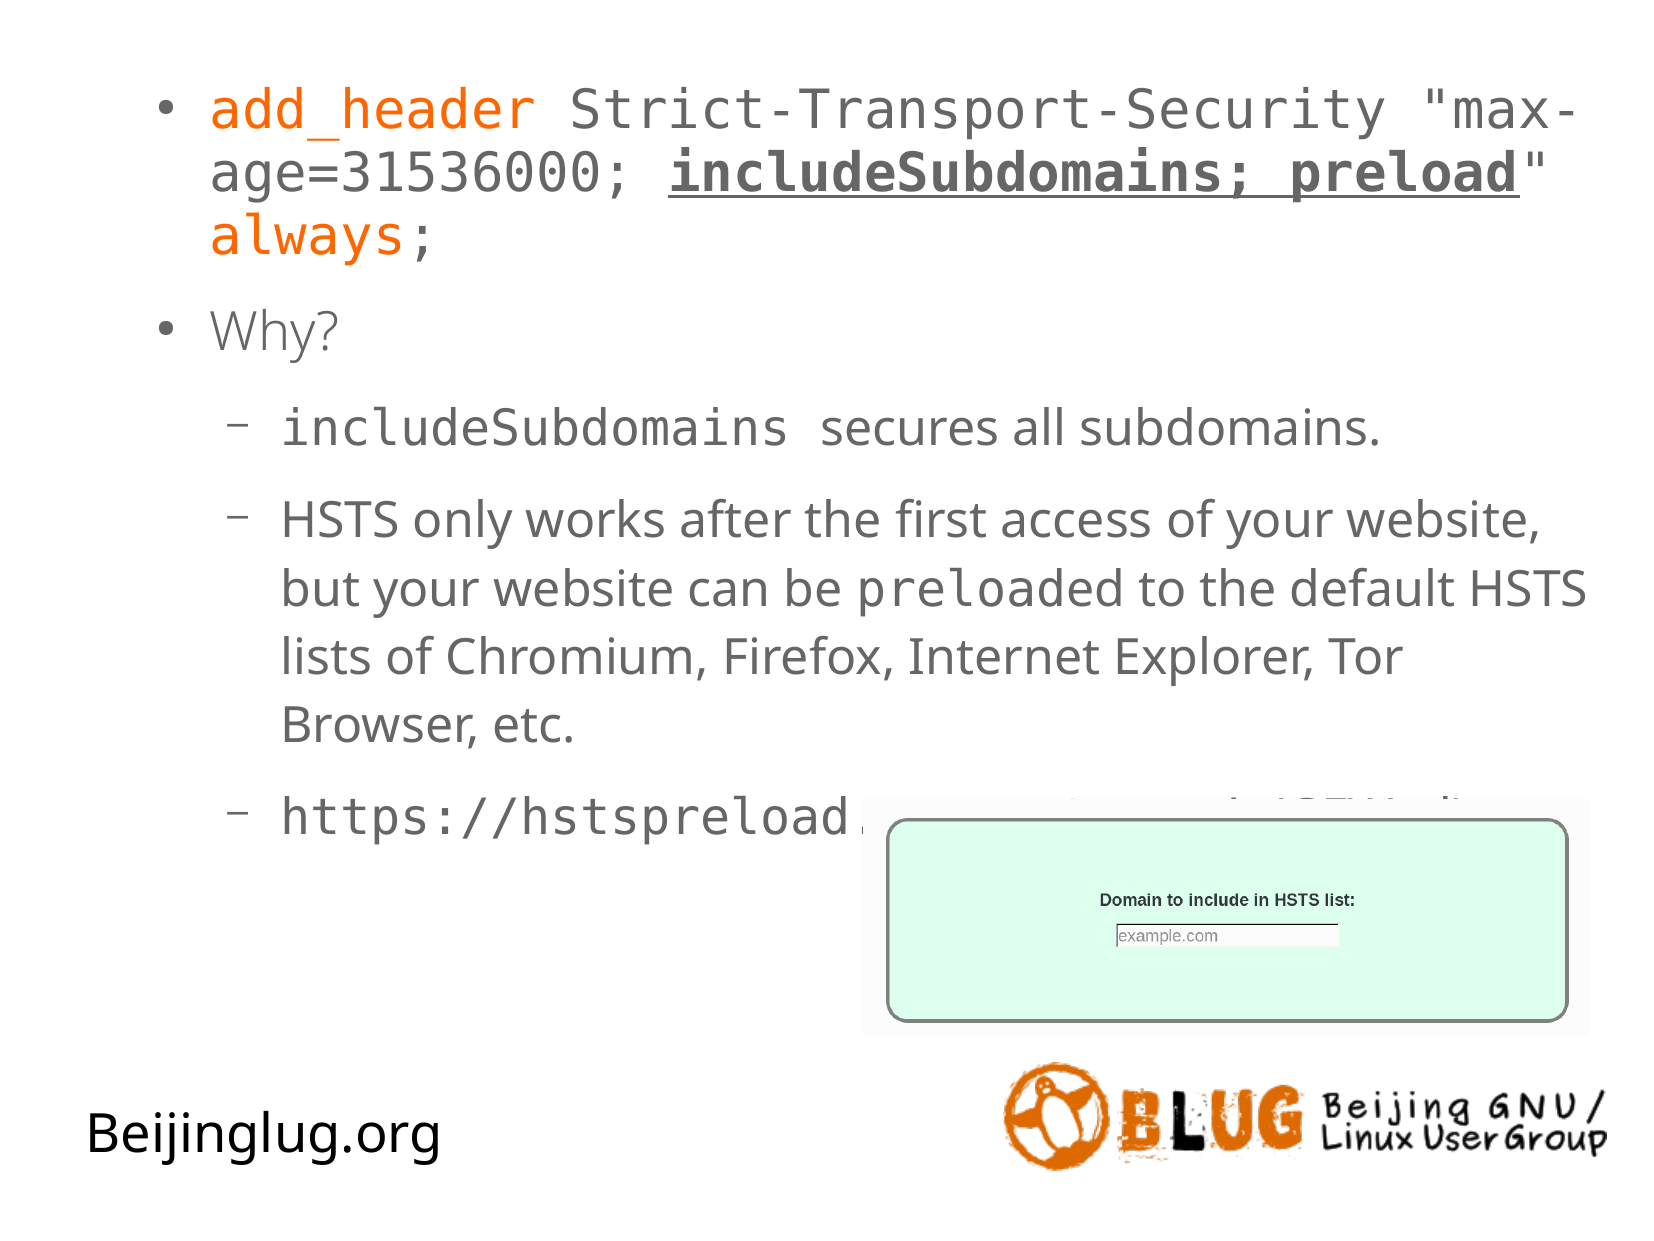

# add_header Strict-Transport-Security "max-age=31536000; includeSubdomains; preload" always;
Why?
includeSubdomains secures all subdomains.
HSTS only works after the first access of your website, but your website can be preloaded to the default HSTS lists of Chromium, Firefox, Internet Explorer, Tor Browser, etc.
https://hstspreload.appspot.com/ (GFWed)